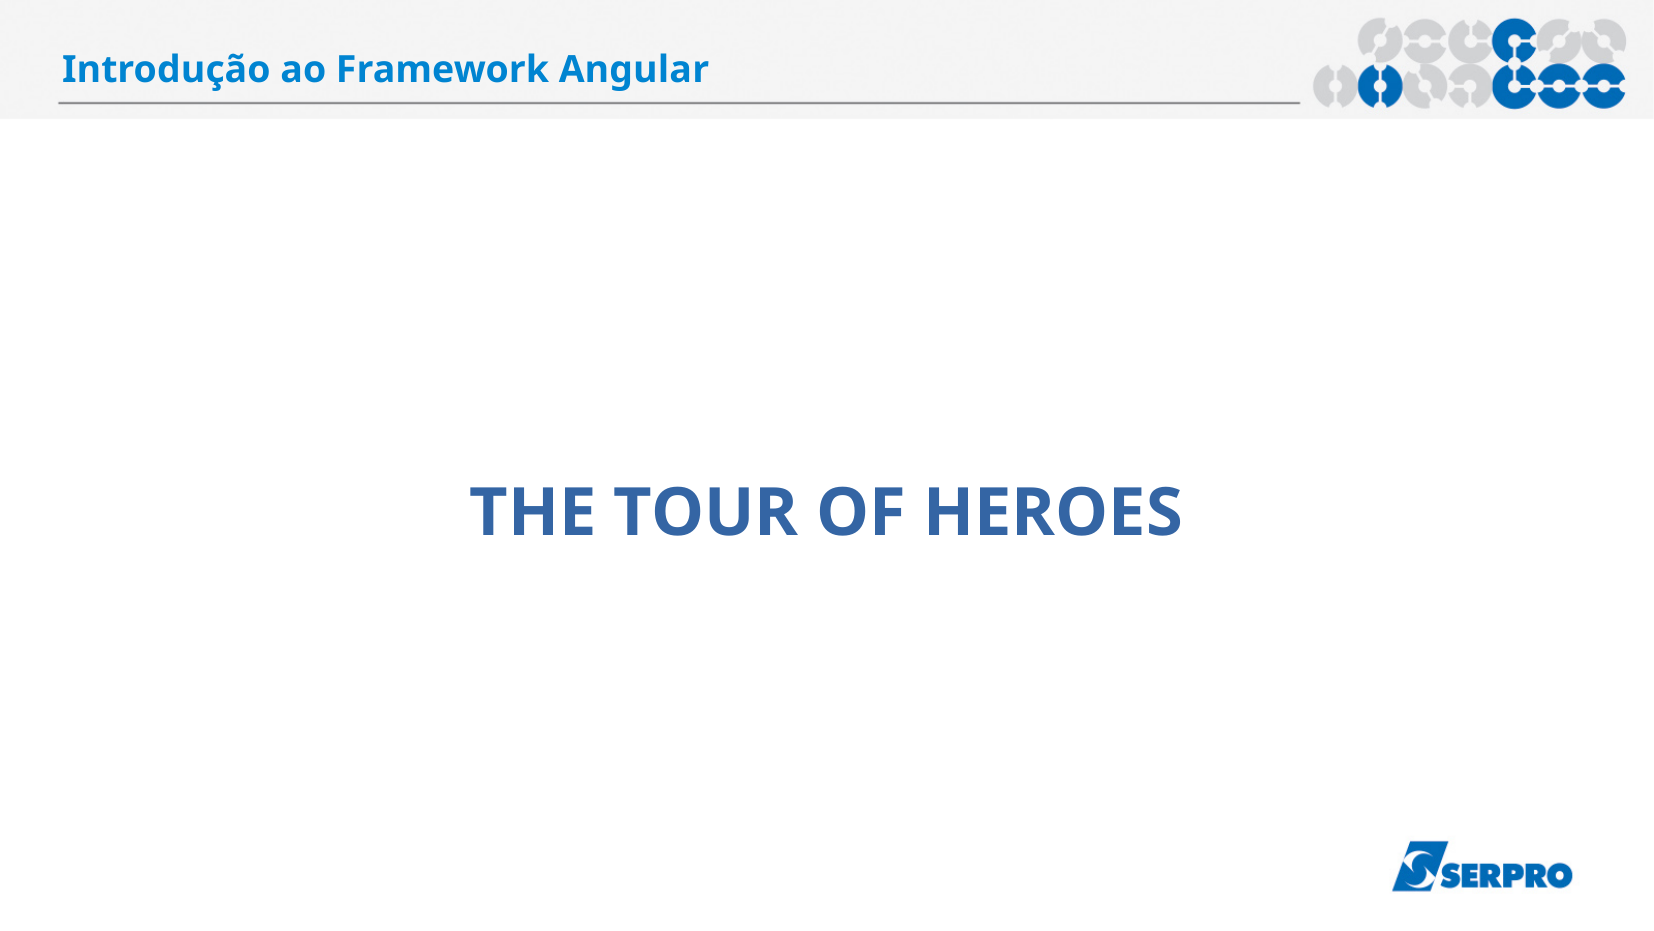

Introdução ao Framework Angular
THE TOUR OF HEROES